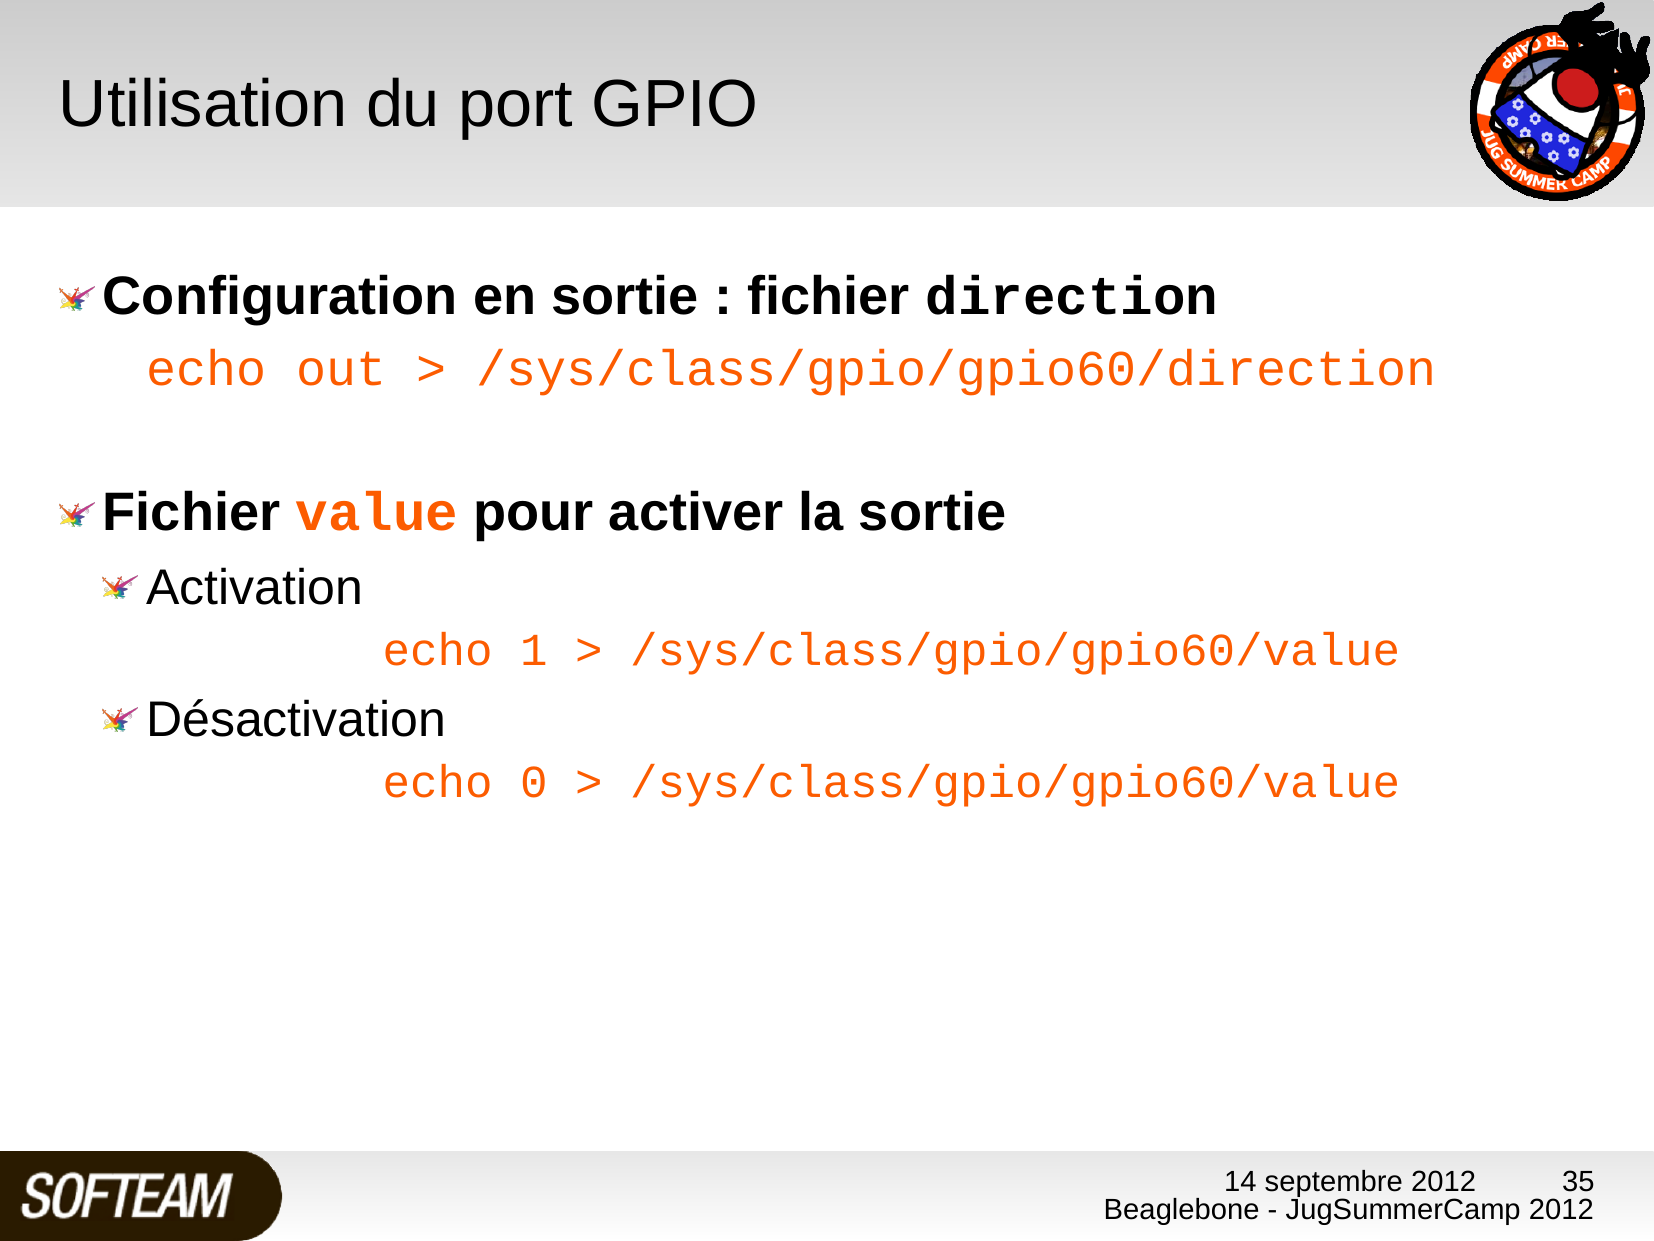

# Utilisation du port GPIO
Configuration en sortie : fichier direction
echo out > /sys/class/gpio/gpio60/direction
Fichier value pour activer la sortie
Activation
 echo 1 > /sys/class/gpio/gpio60/value
Désactivation
 echo 0 > /sys/class/gpio/gpio60/value
14 septembre 2012
35
Beaglebone - JugSummerCamp 2012